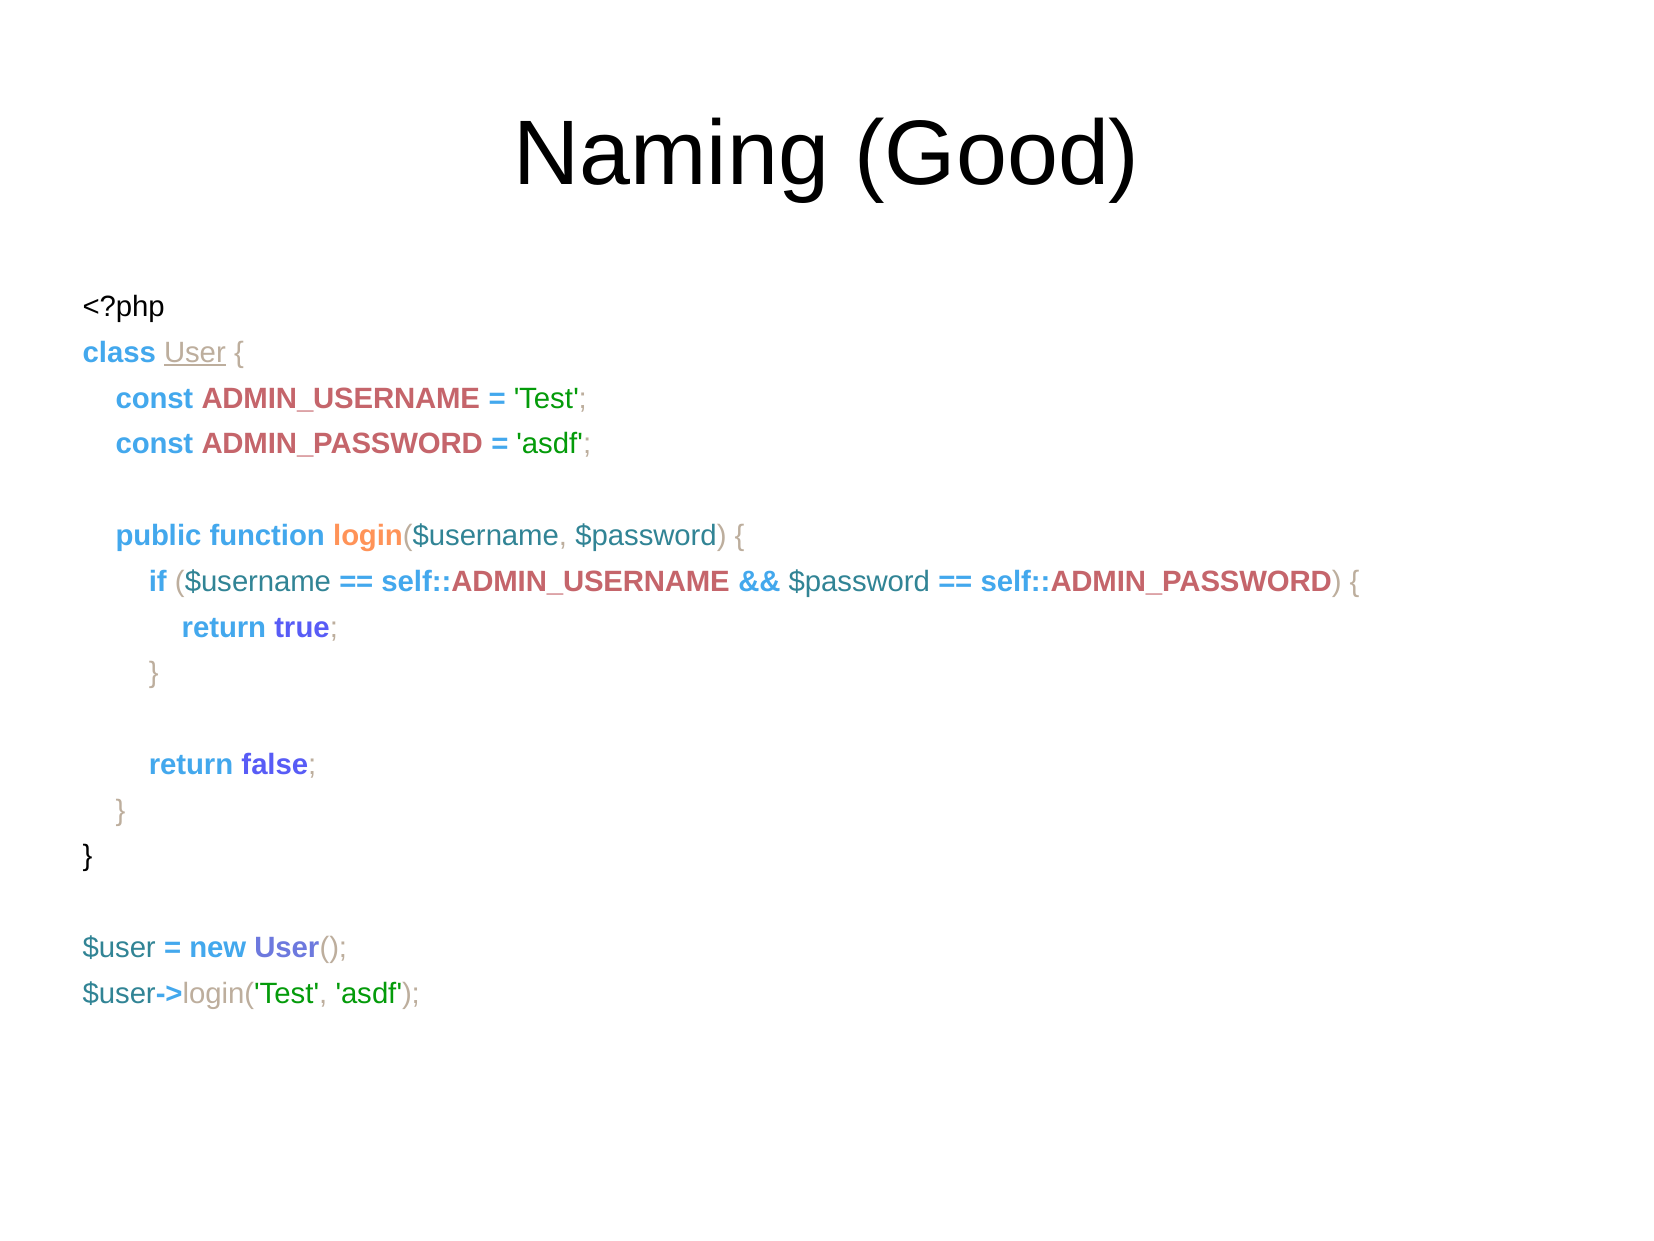

# Naming (Good)
<?php
class User {
 const ADMIN_USERNAME = 'Test';
 const ADMIN_PASSWORD = 'asdf';
 public function login($username, $password) {
 if ($username == self::ADMIN_USERNAME && $password == self::ADMIN_PASSWORD) {
 return true;
 }
 return false;
 }
}
$user = new User();
$user->login('Test', 'asdf');